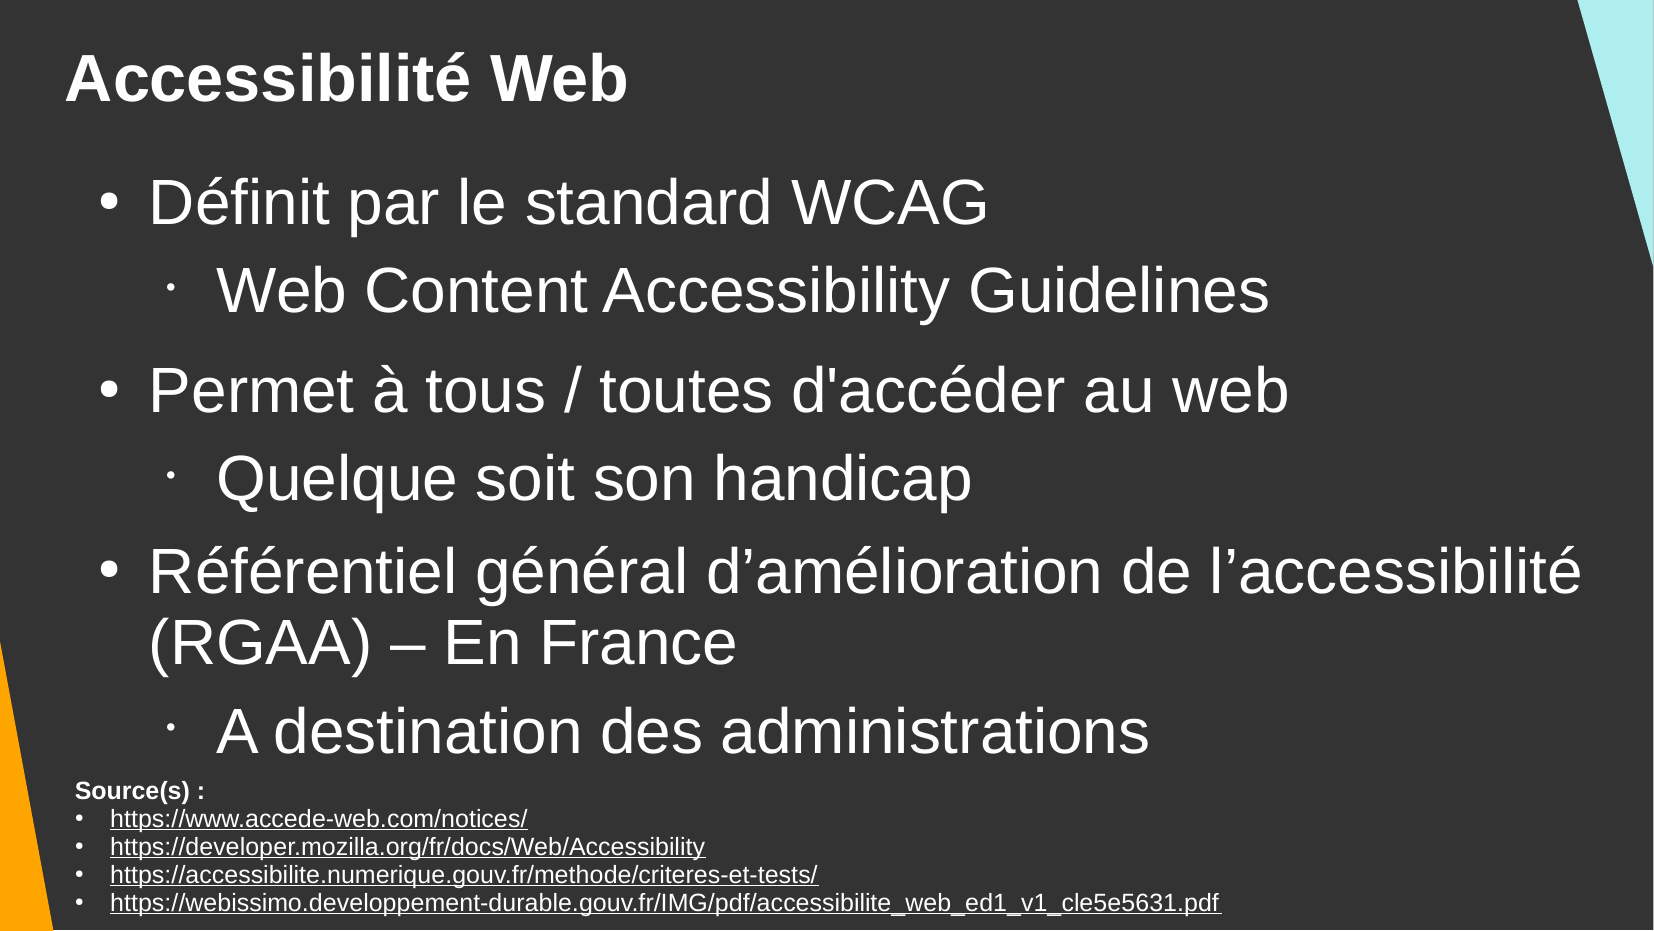

# Accessibilité Web
Définit par le standard WCAG
Web Content Accessibility Guidelines
Permet à tous / toutes d'accéder au web
Quelque soit son handicap
Référentiel général d’amélioration de l’accessibilité (RGAA) – En France
A destination des administrations
Source(s) :
https://www.accede-web.com/notices/
https://developer.mozilla.org/fr/docs/Web/Accessibility
https://accessibilite.numerique.gouv.fr/methode/criteres-et-tests/
https://webissimo.developpement-durable.gouv.fr/IMG/pdf/accessibilite_web_ed1_v1_cle5e5631.pdf